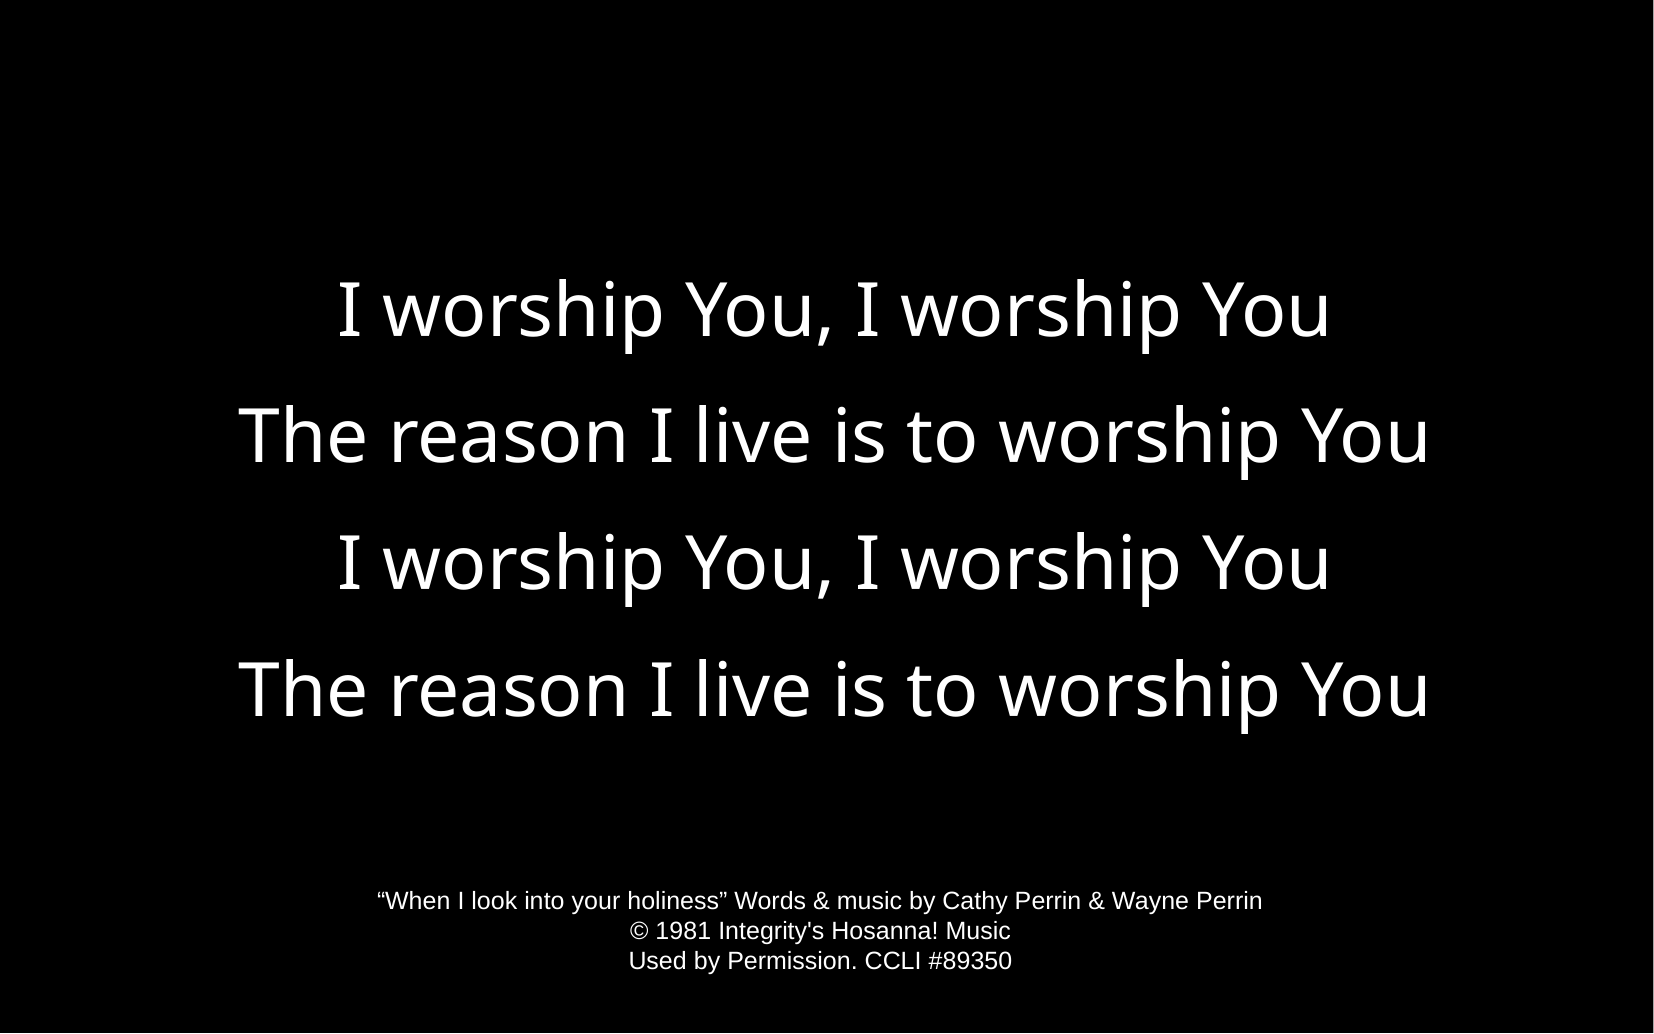

#
I worship You, I worship You
The reason I live is to worship You
I worship You, I worship You
The reason I live is to worship You
“When I look into your holiness” Words & music by Cathy Perrin & Wayne Perrin
© 1981 Integrity's Hosanna! Music
Used by Permission. CCLI #89350